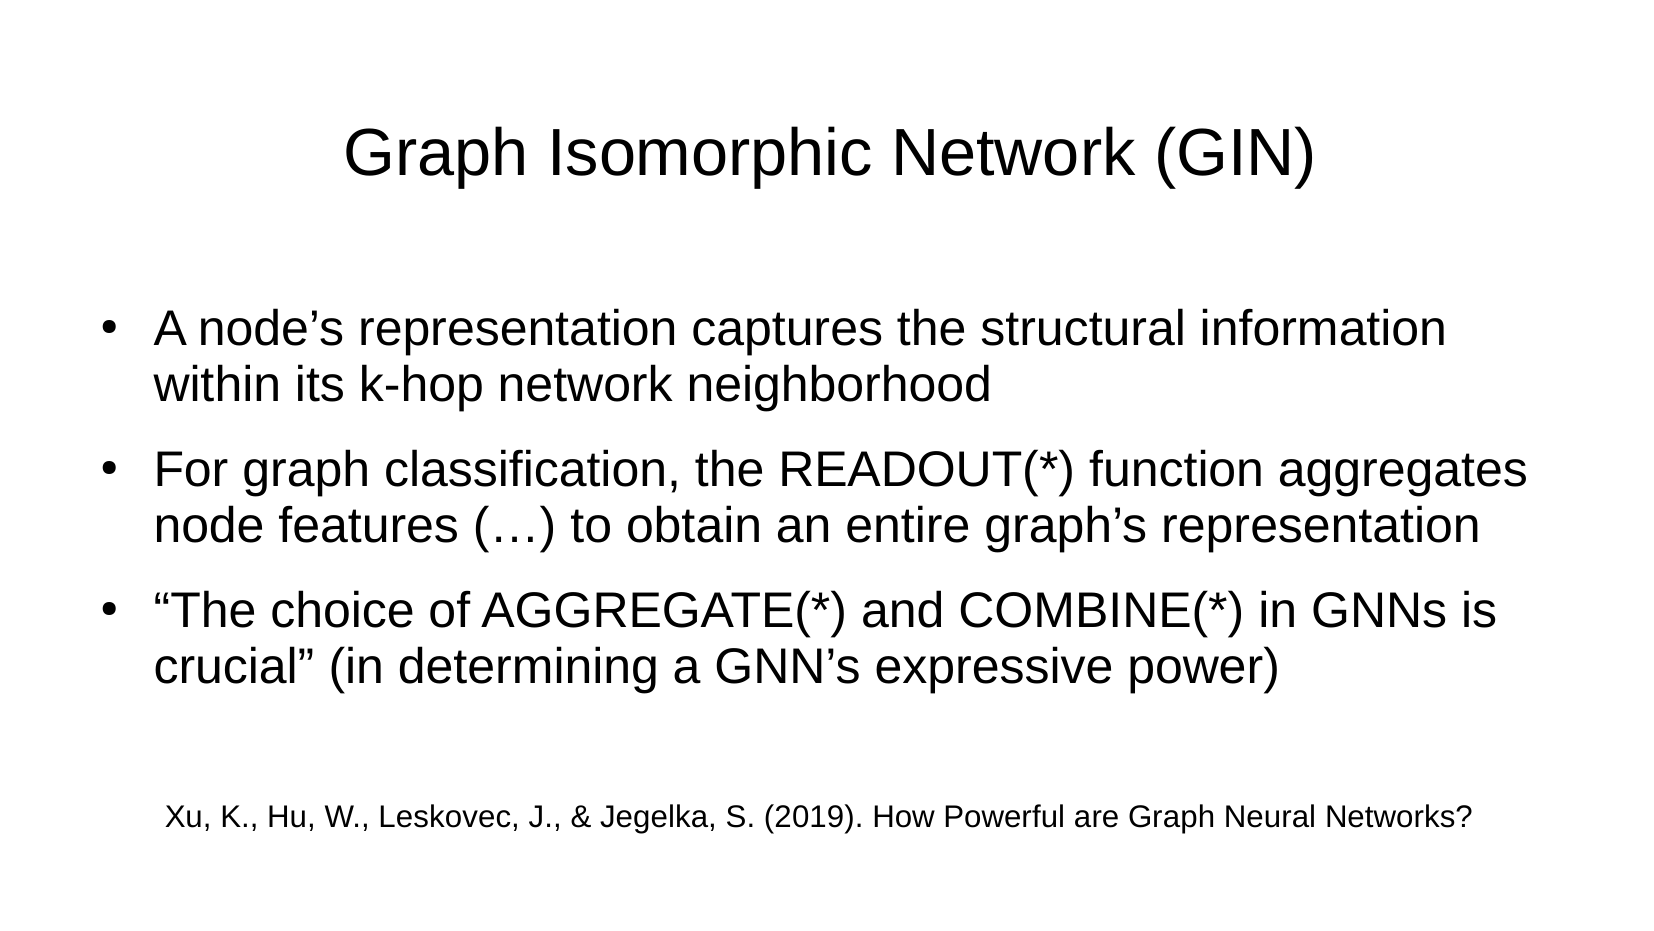

Graph Isomorphic Network (GIN)
# A node’s representation captures the structural information within its k-hop network neighborhood
For graph classification, the READOUT(*) function aggregates node features (…) to obtain an entire graph’s representation
“The choice of AGGREGATE(*) and COMBINE(*) in GNNs is crucial” (in determining a GNN’s expressive power)
Xu, K., Hu, W., Leskovec, J., & Jegelka, S. (2019). How Powerful are Graph Neural Networks?